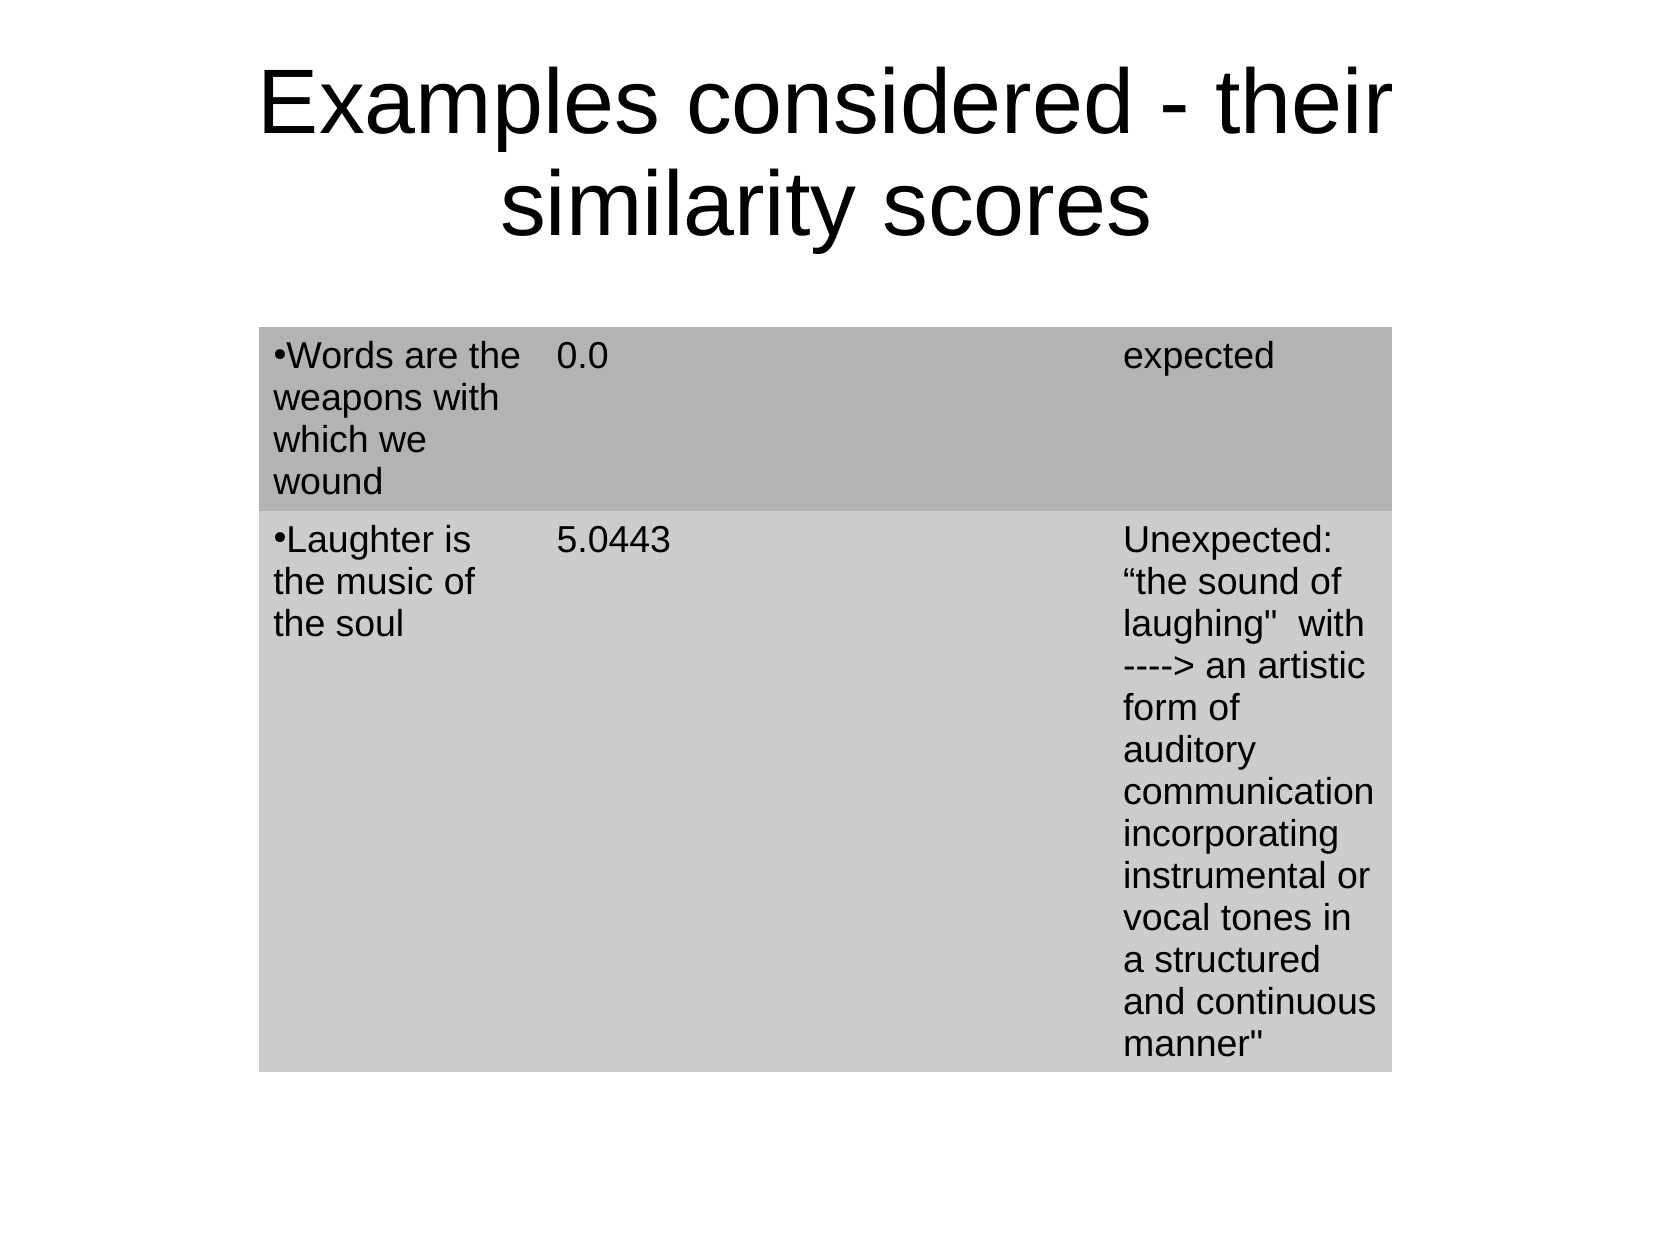

# Examples considered - their similarity scores
| Words are the weapons with which we wound | 0.0 | | expected |
| --- | --- | --- | --- |
| Laughter is the music of the soul | 5.0443 | | Unexpected: “the sound of laughing" with ----> an artistic form of auditory communication incorporating instrumental or vocal tones in a structured and continuous manner" |